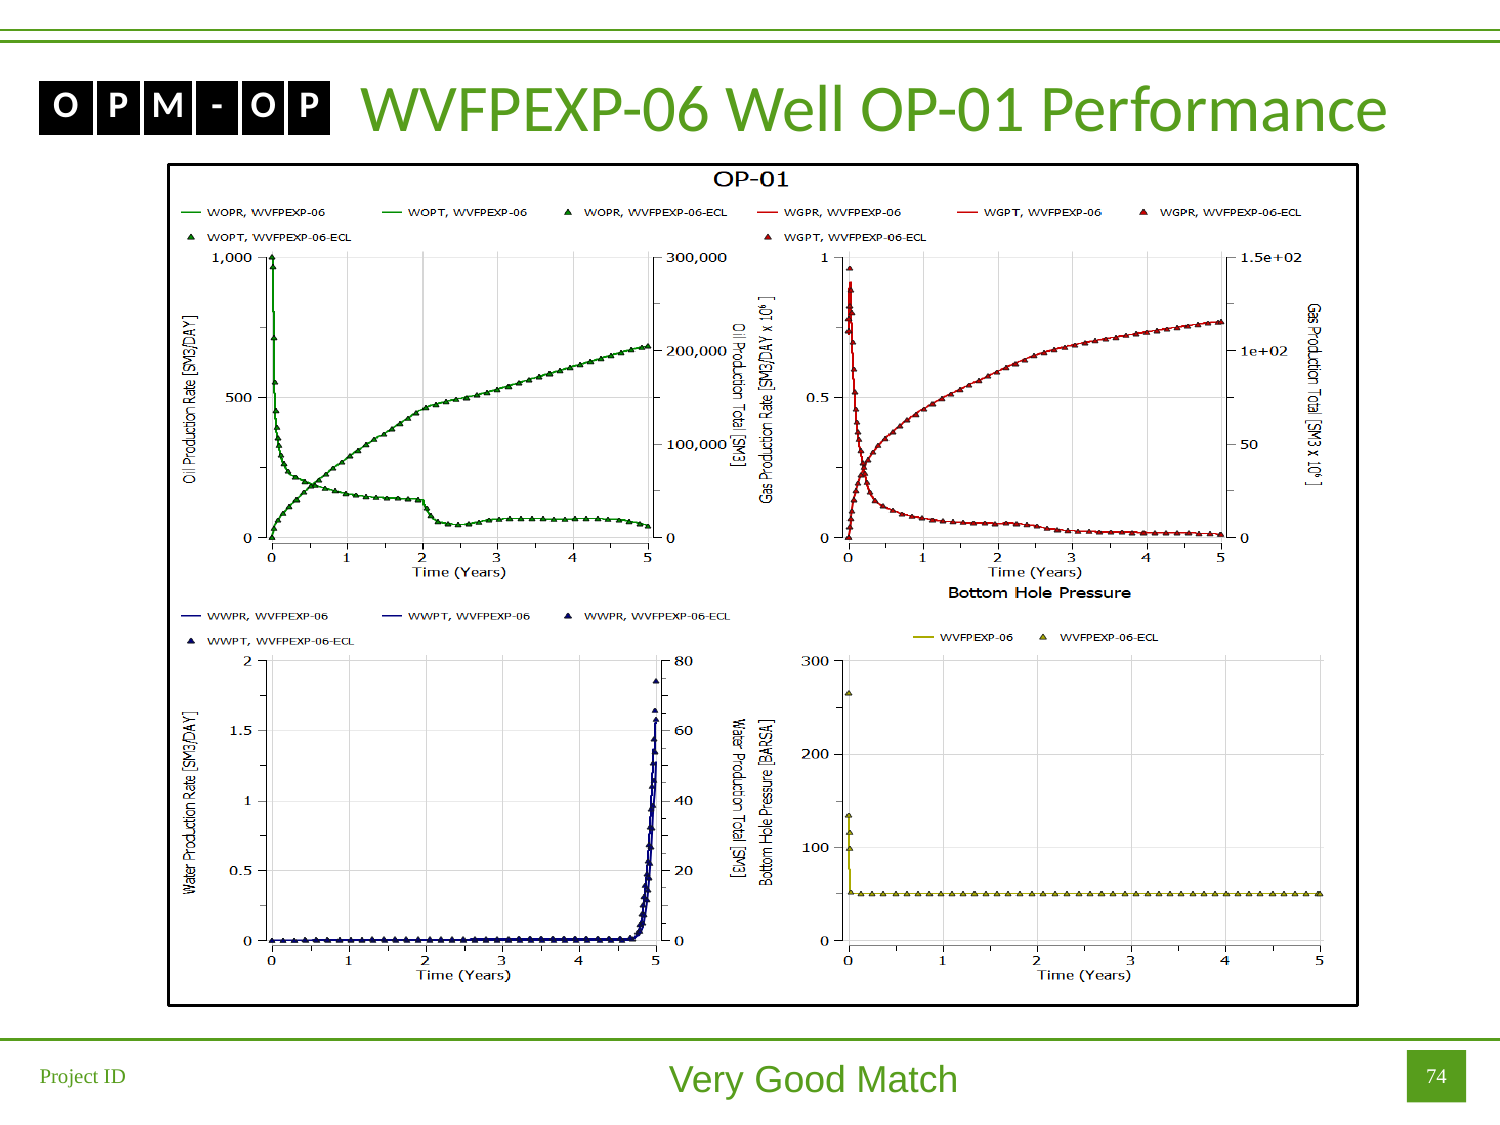

# WVFPEXP-06 Well OP-01 Performance
Project ID
74
Very Good Match